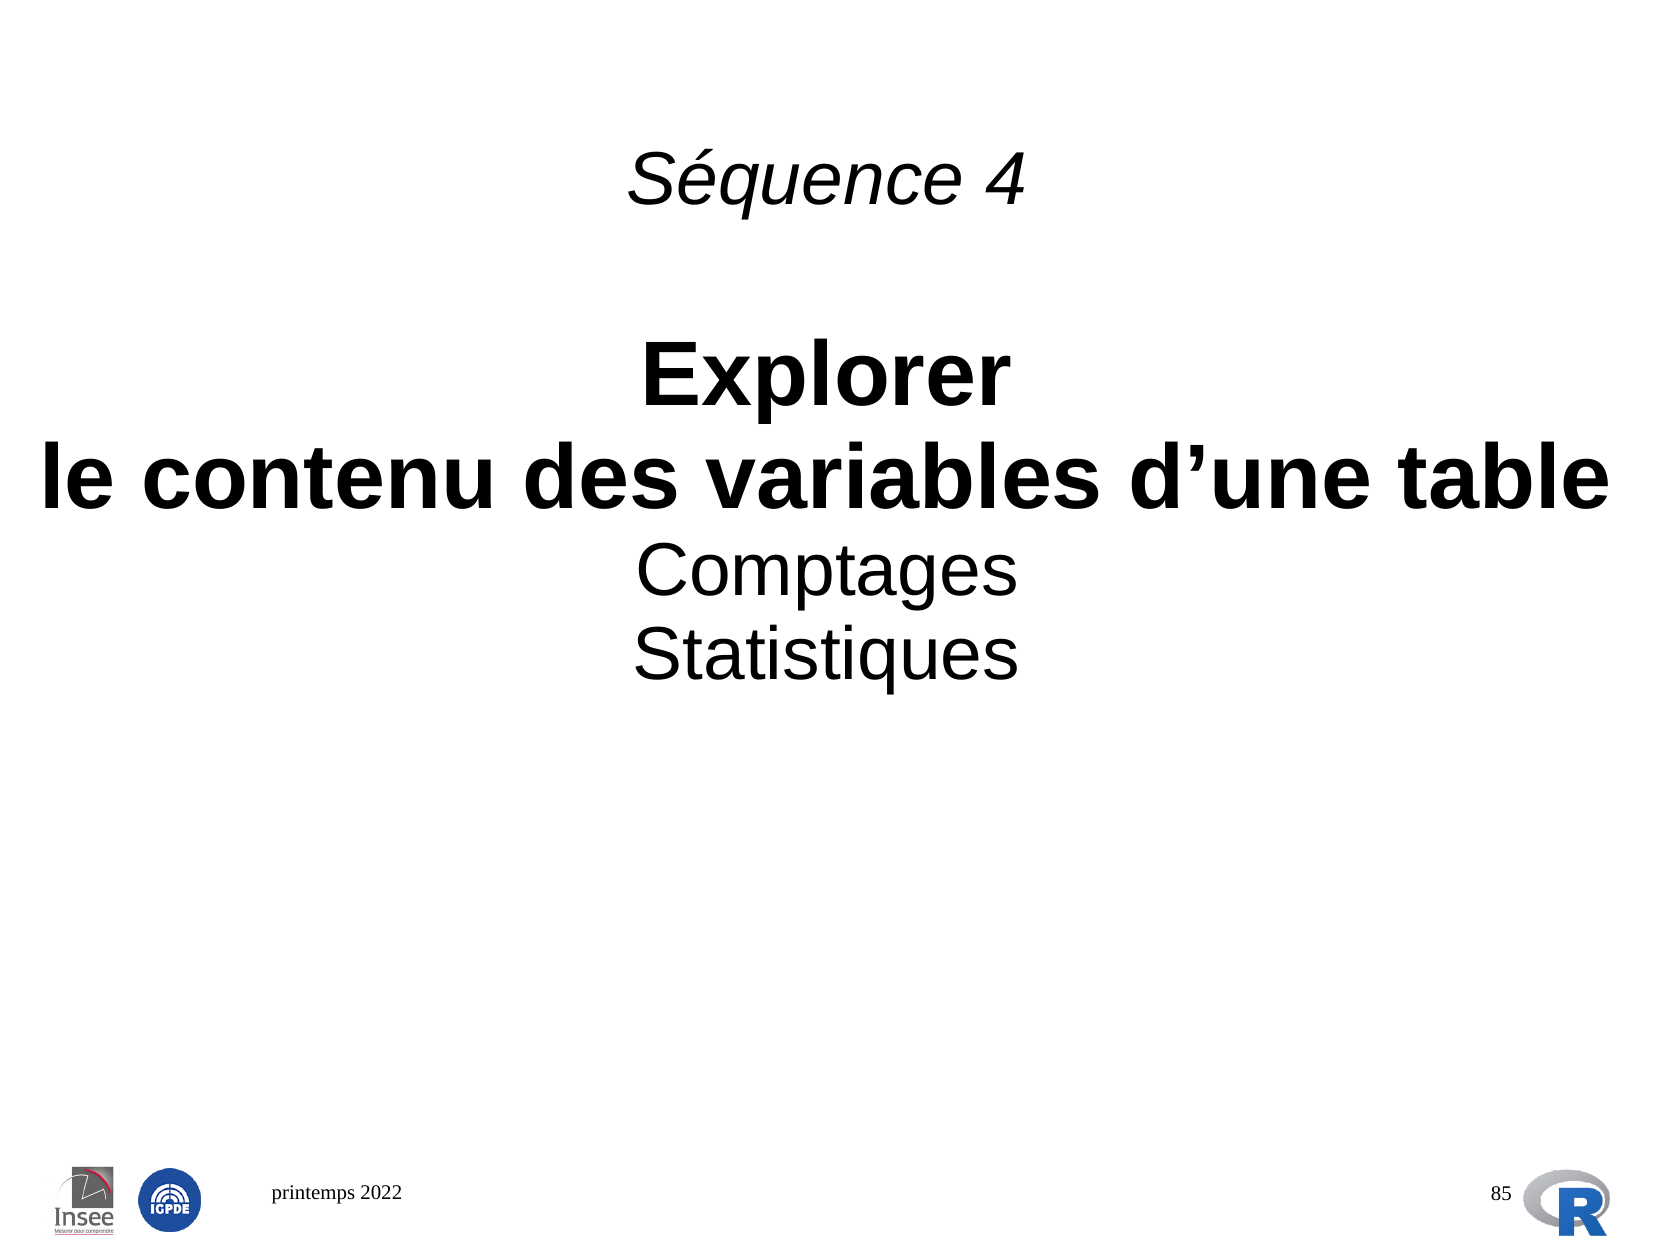

# Séquence 4 Explorer le contenu des variables d’une table Comptages Statistiques
printemps 2022
85